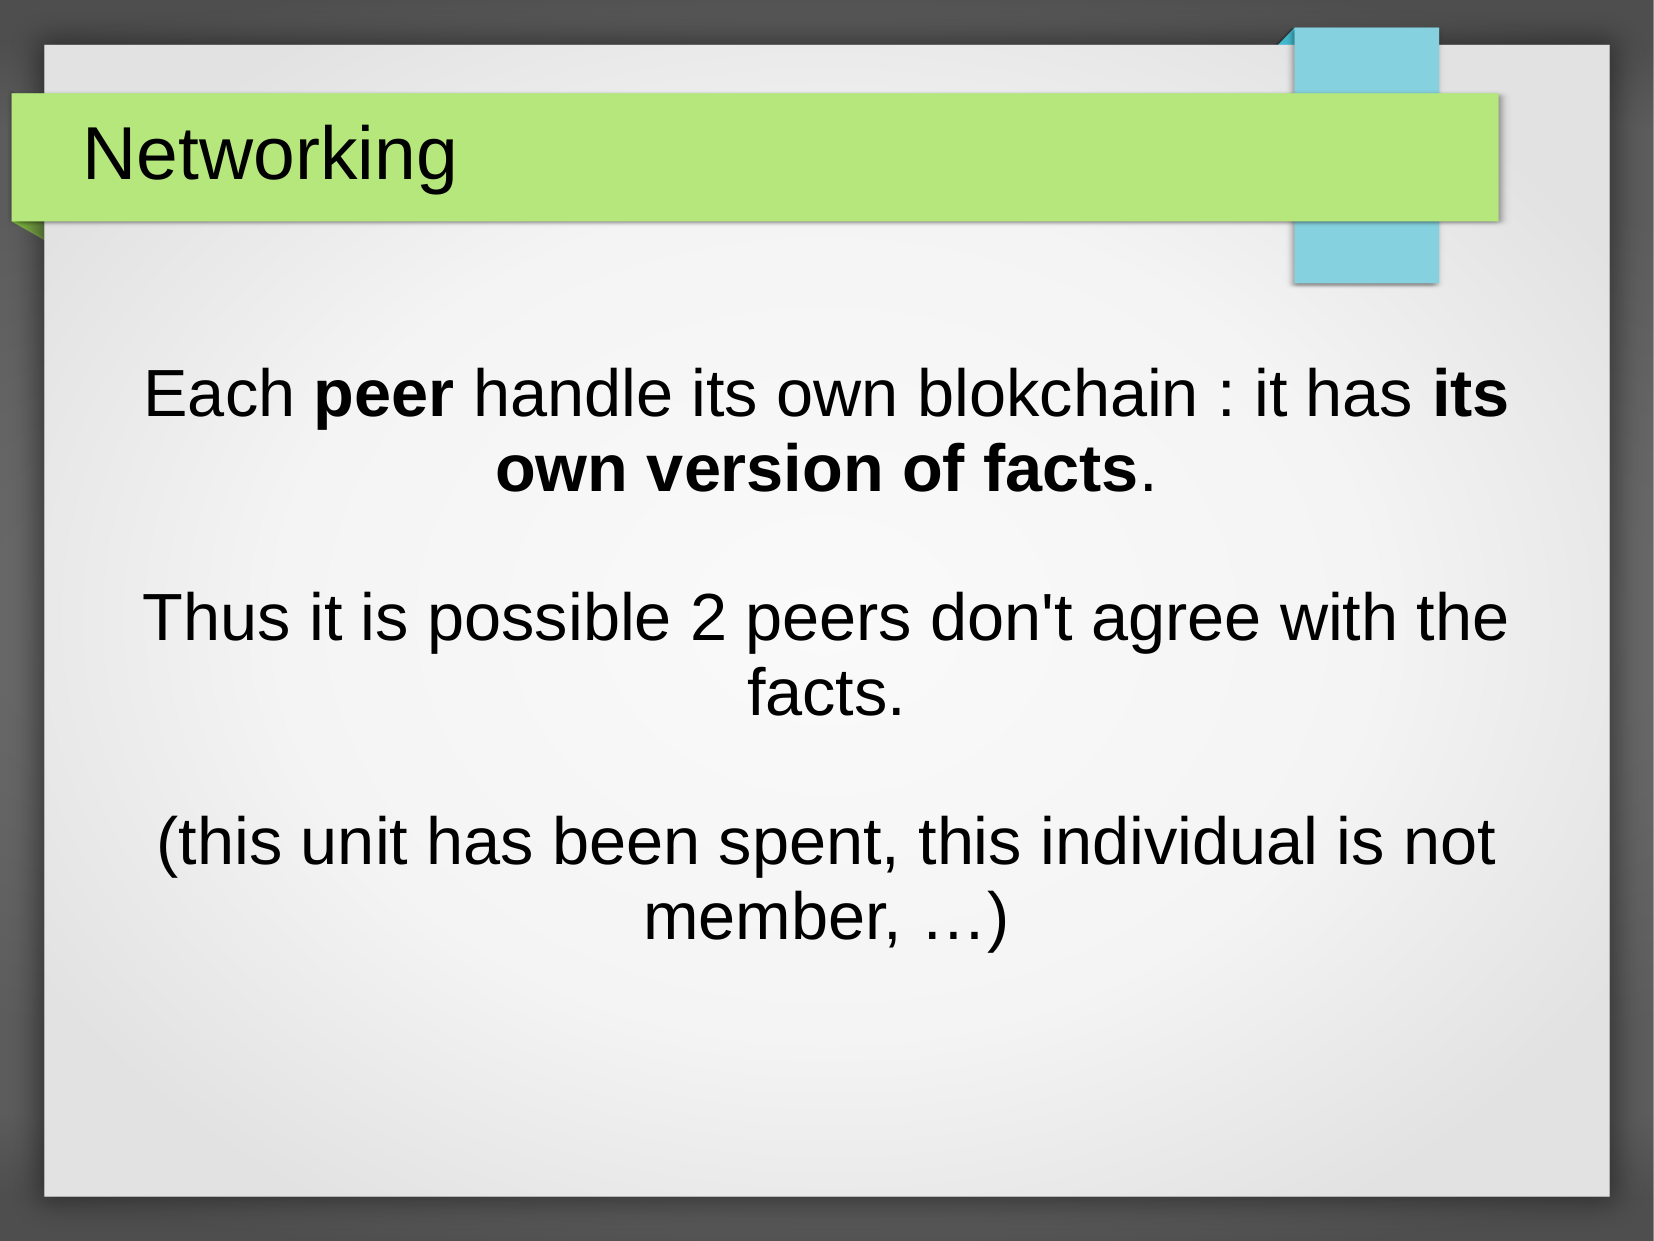

# Networking
Each peer handle its own blokchain : it has its own version of facts.
Thus it is possible 2 peers don't agree with the facts.
(this unit has been spent, this individual is not member, …)